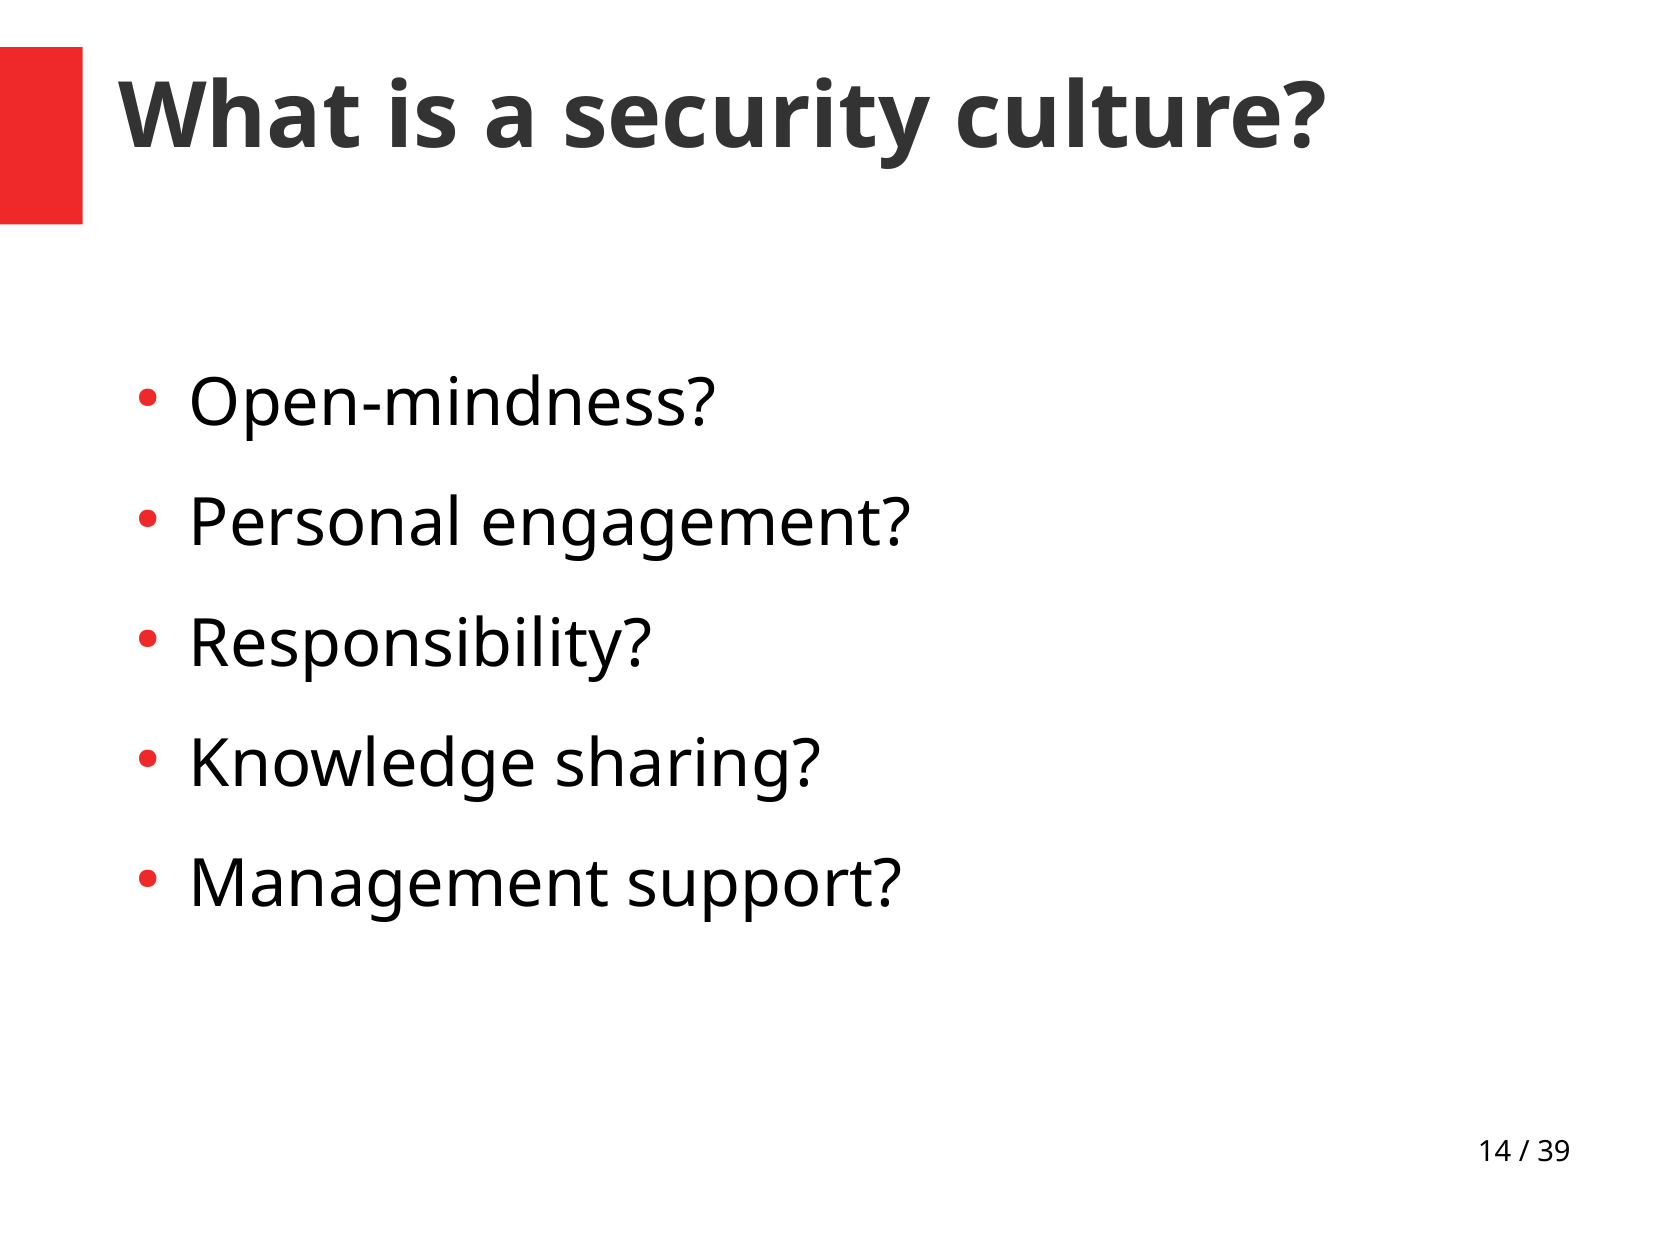

# What is a security culture?
Open-mindness?
Personal engagement?
Responsibility?
Knowledge sharing?
Management support?
14